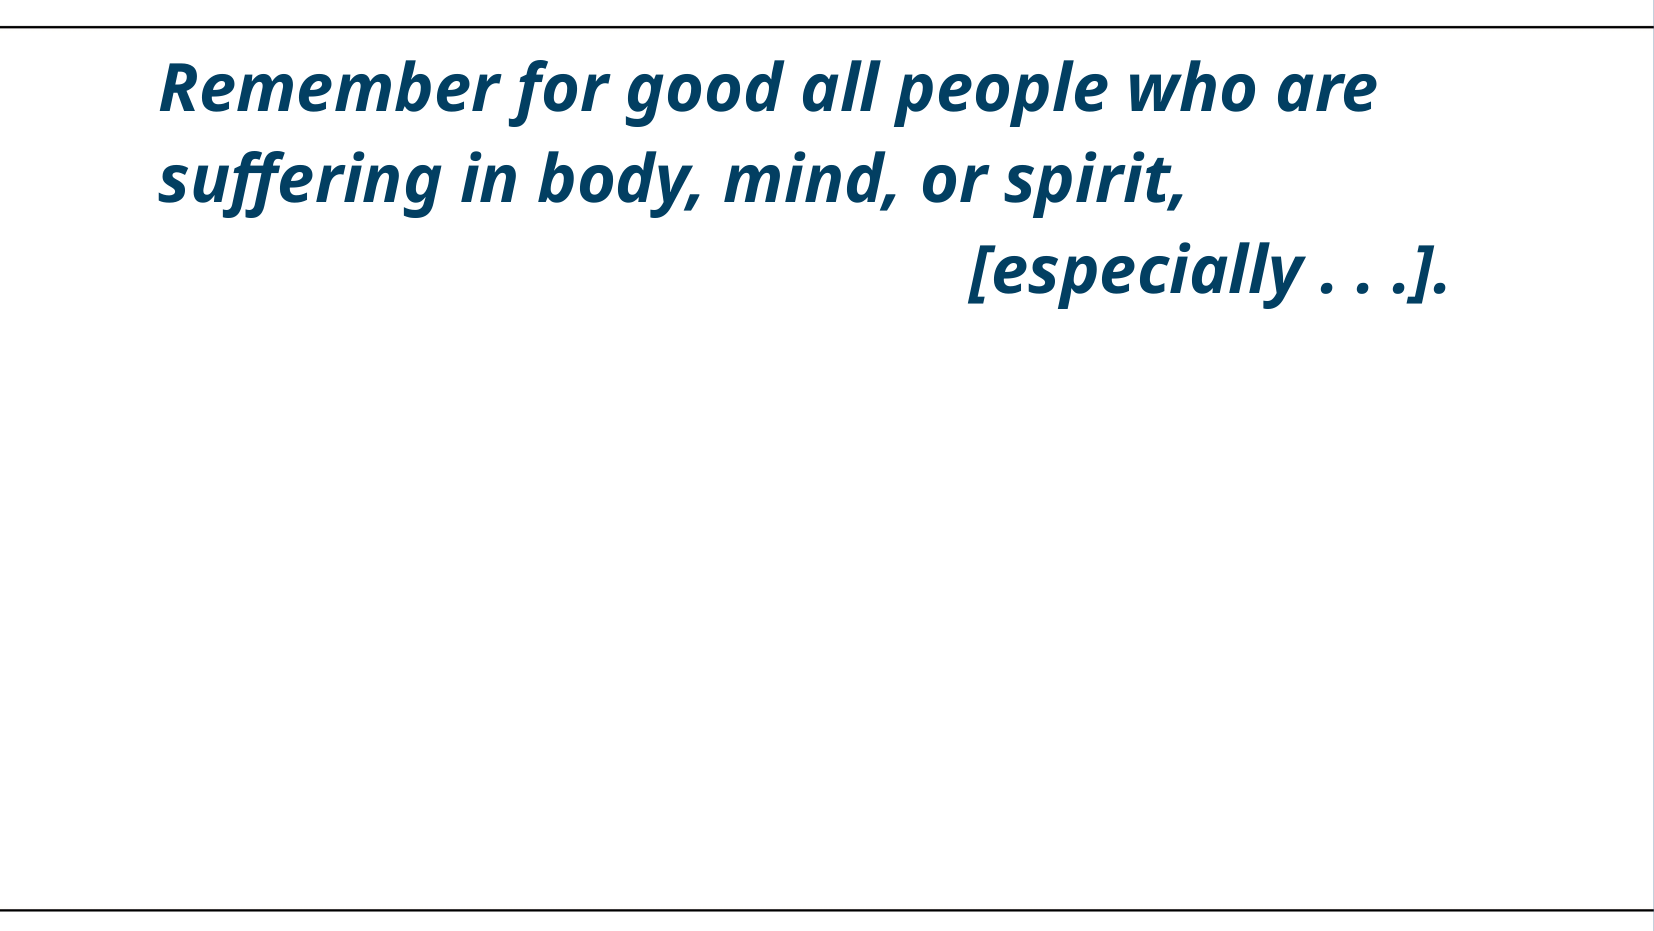

Remember for good all people who are
 suffering in body, mind, or spirit,
 [especially . . .].